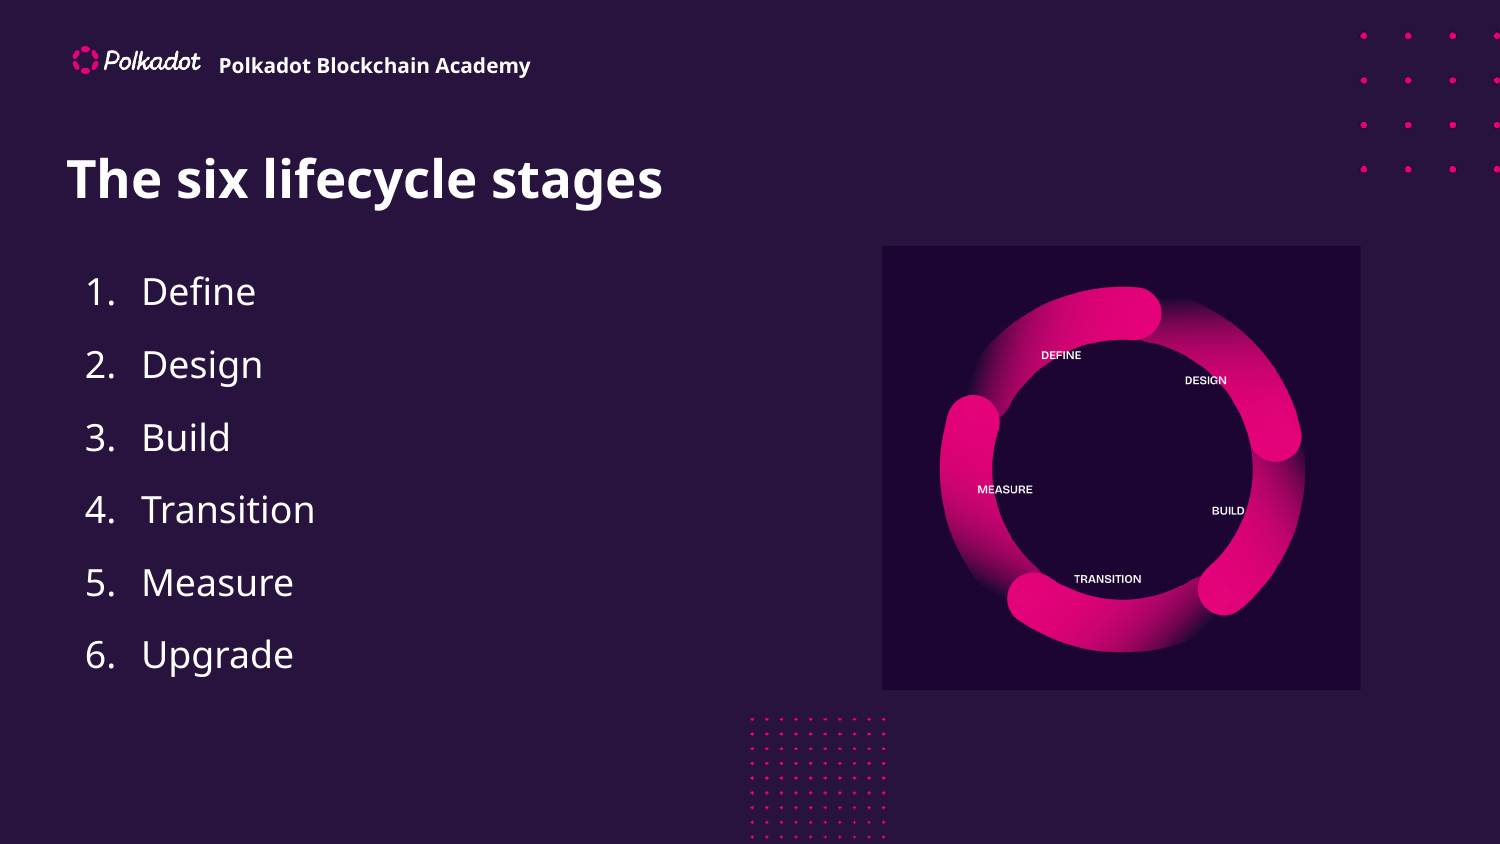

# The six lifecycle stages
Define
Design
Build
Transition
Measure
Upgrade